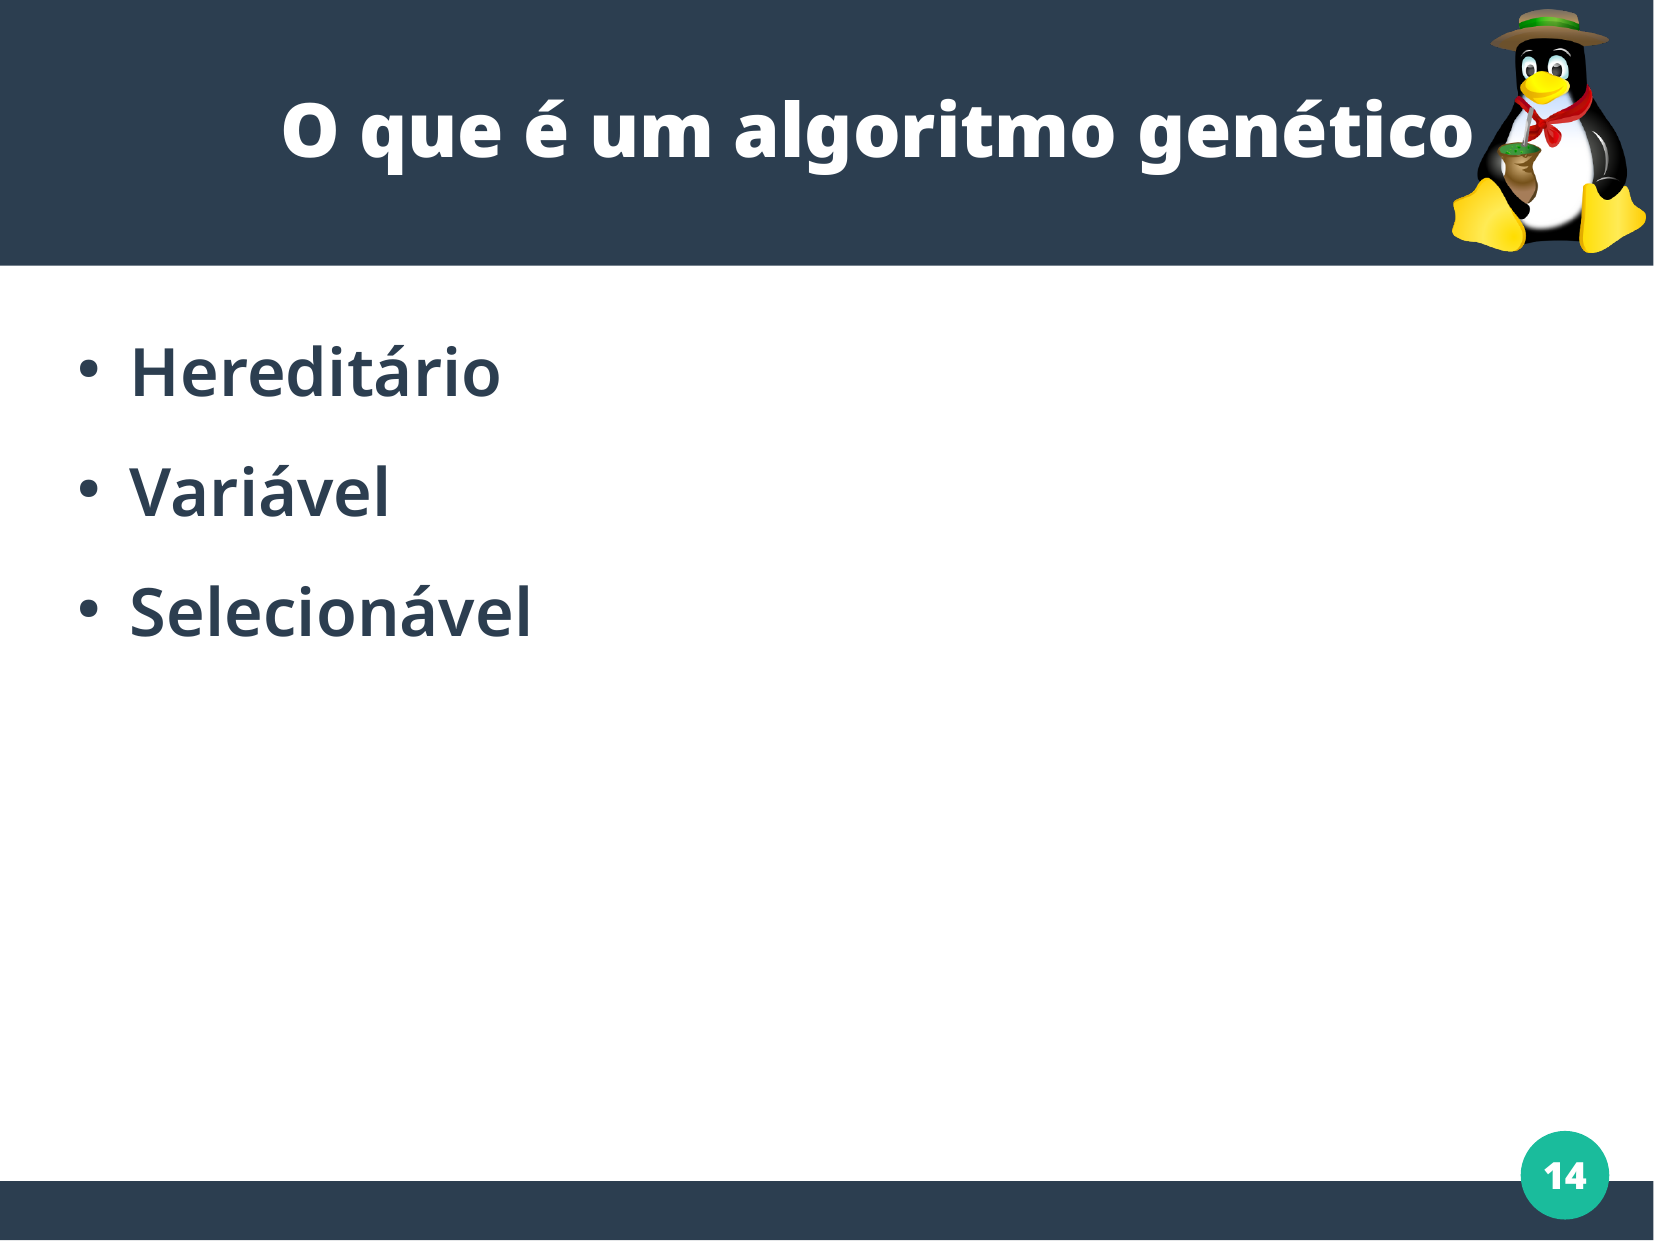

O que é um algoritmo genético
# Hereditário
Variável
Selecionável
14